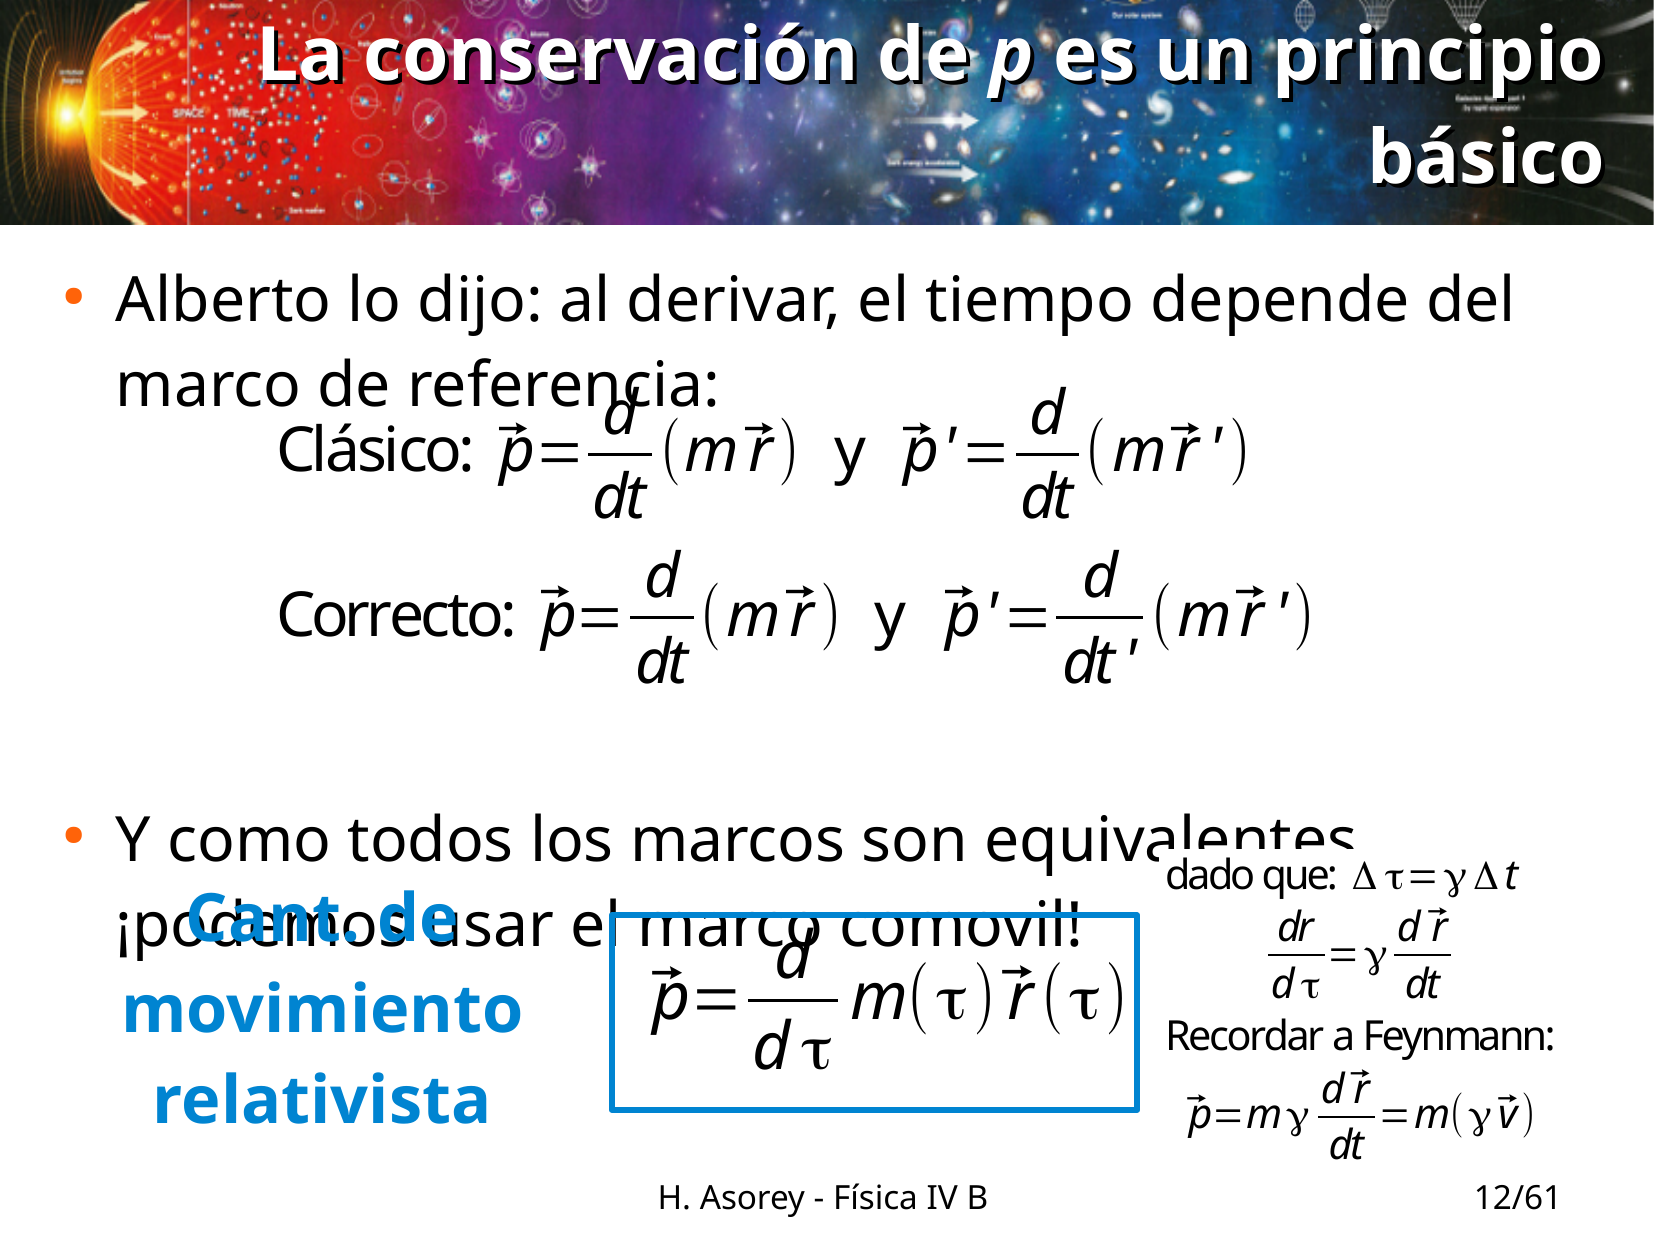

# La conservación de p es un principio básico
Alberto lo dijo: al derivar, el tiempo depende del marco de referencia:
Y como todos los marcos son equivalentes, ¡podemos usar el marco comovil!
Cant. de movimiento relativista
H. Asorey - Física IV B
12